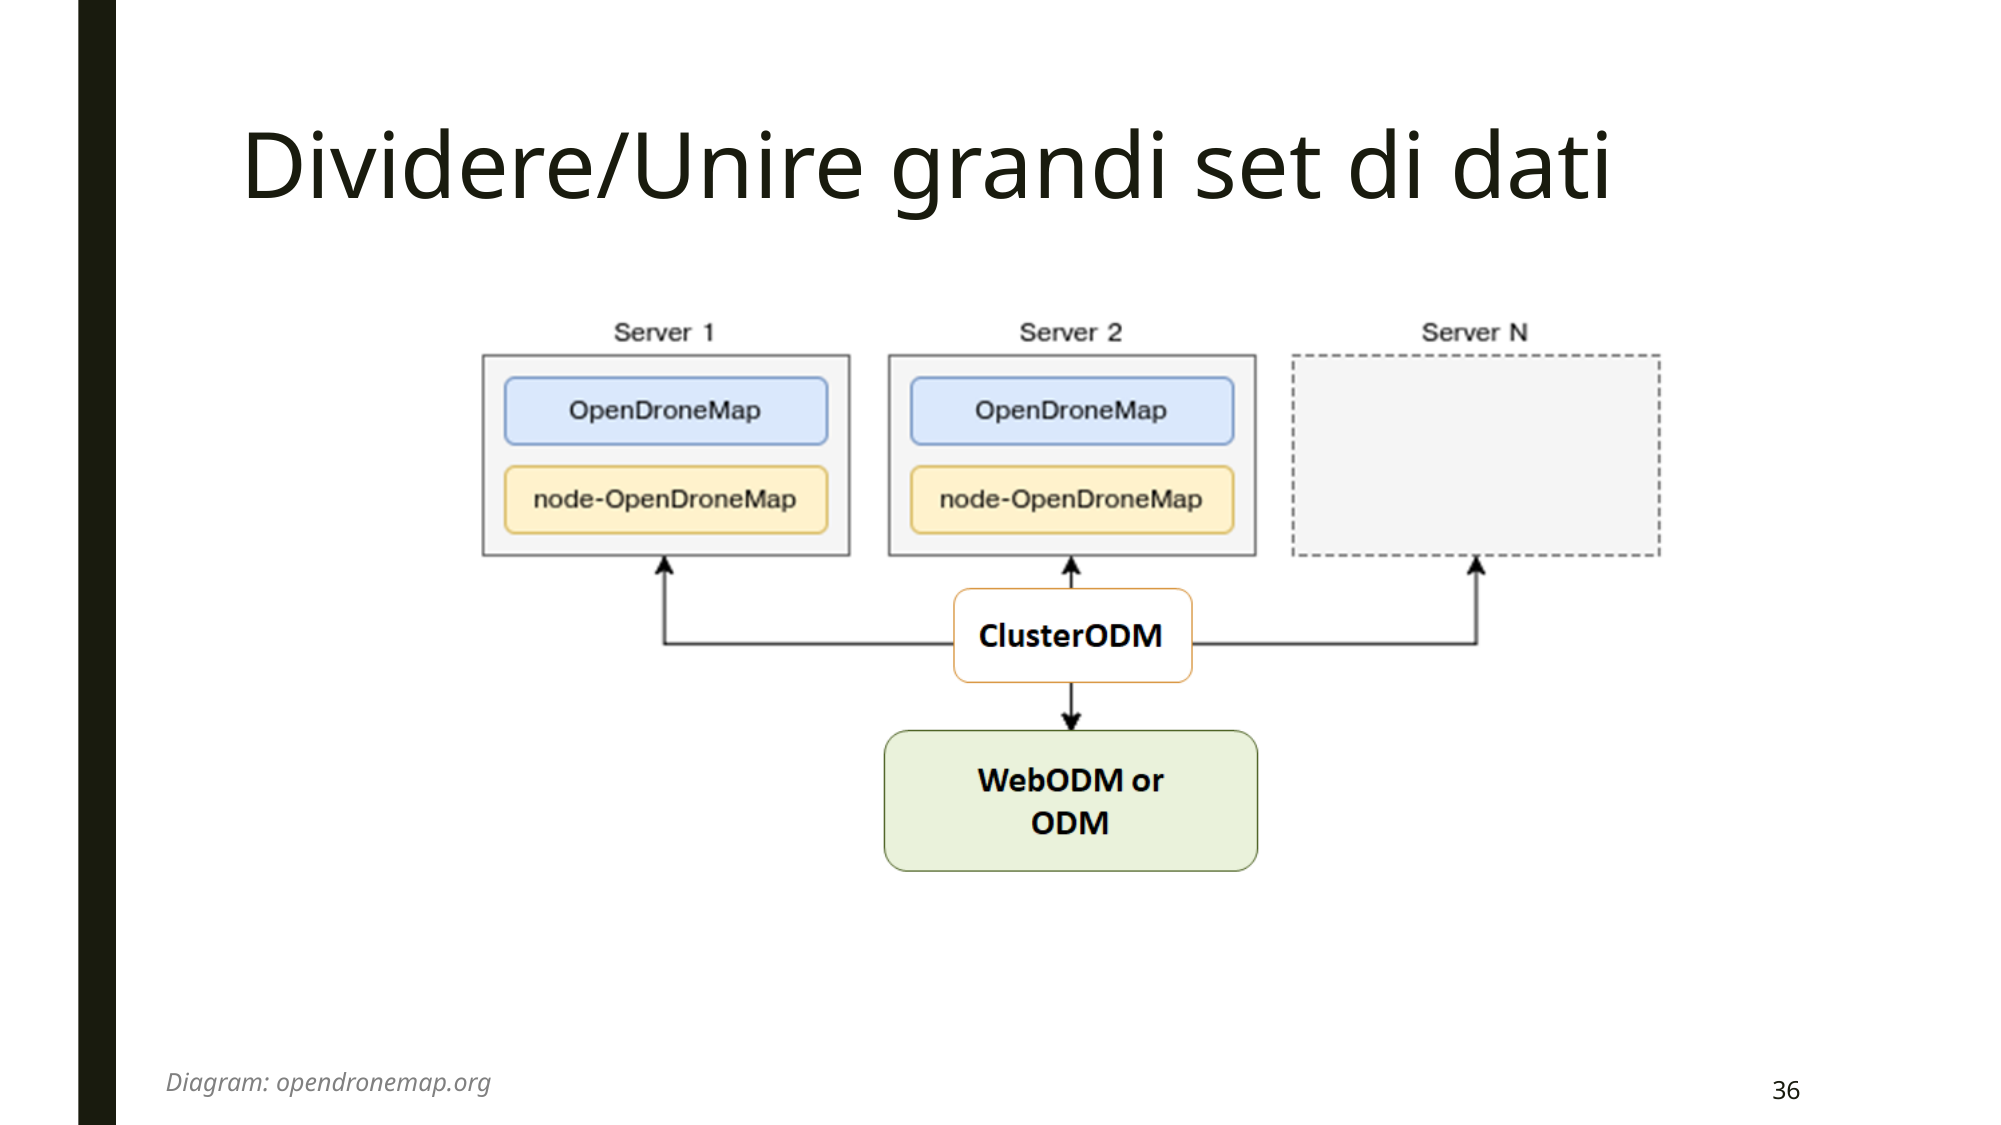

# Dividere/Unire grandi set di dati
Diagram: opendronemap.org